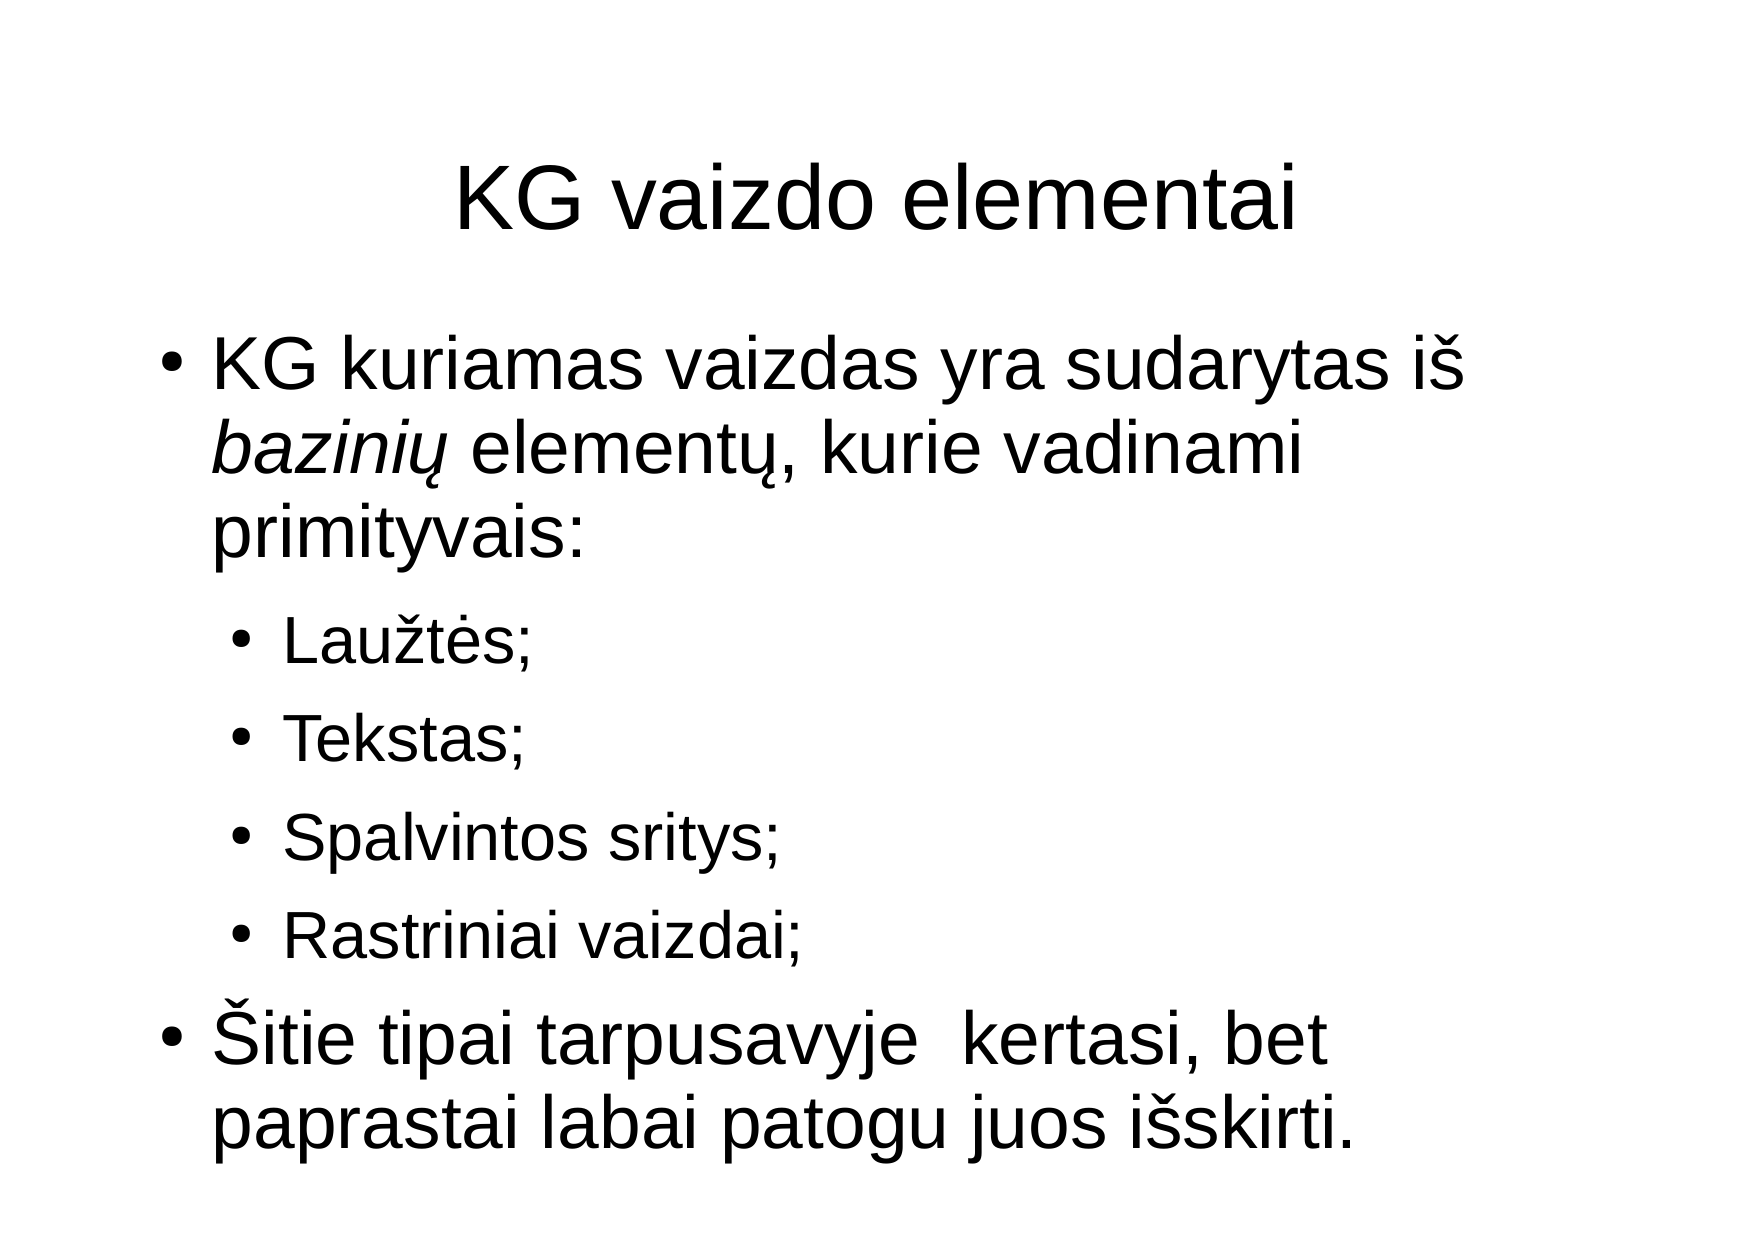

# KG vaizdo elementai
KG kuriamas vaizdas yra sudarytas iš bazinių elementų, kurie vadinami primityvais:
Laužtės;
Tekstas;
Spalvintos sritys;
Rastriniai vaizdai;
Šitie tipai tarpusavyje kertasi, bet paprastai labai patogu juos išskirti.